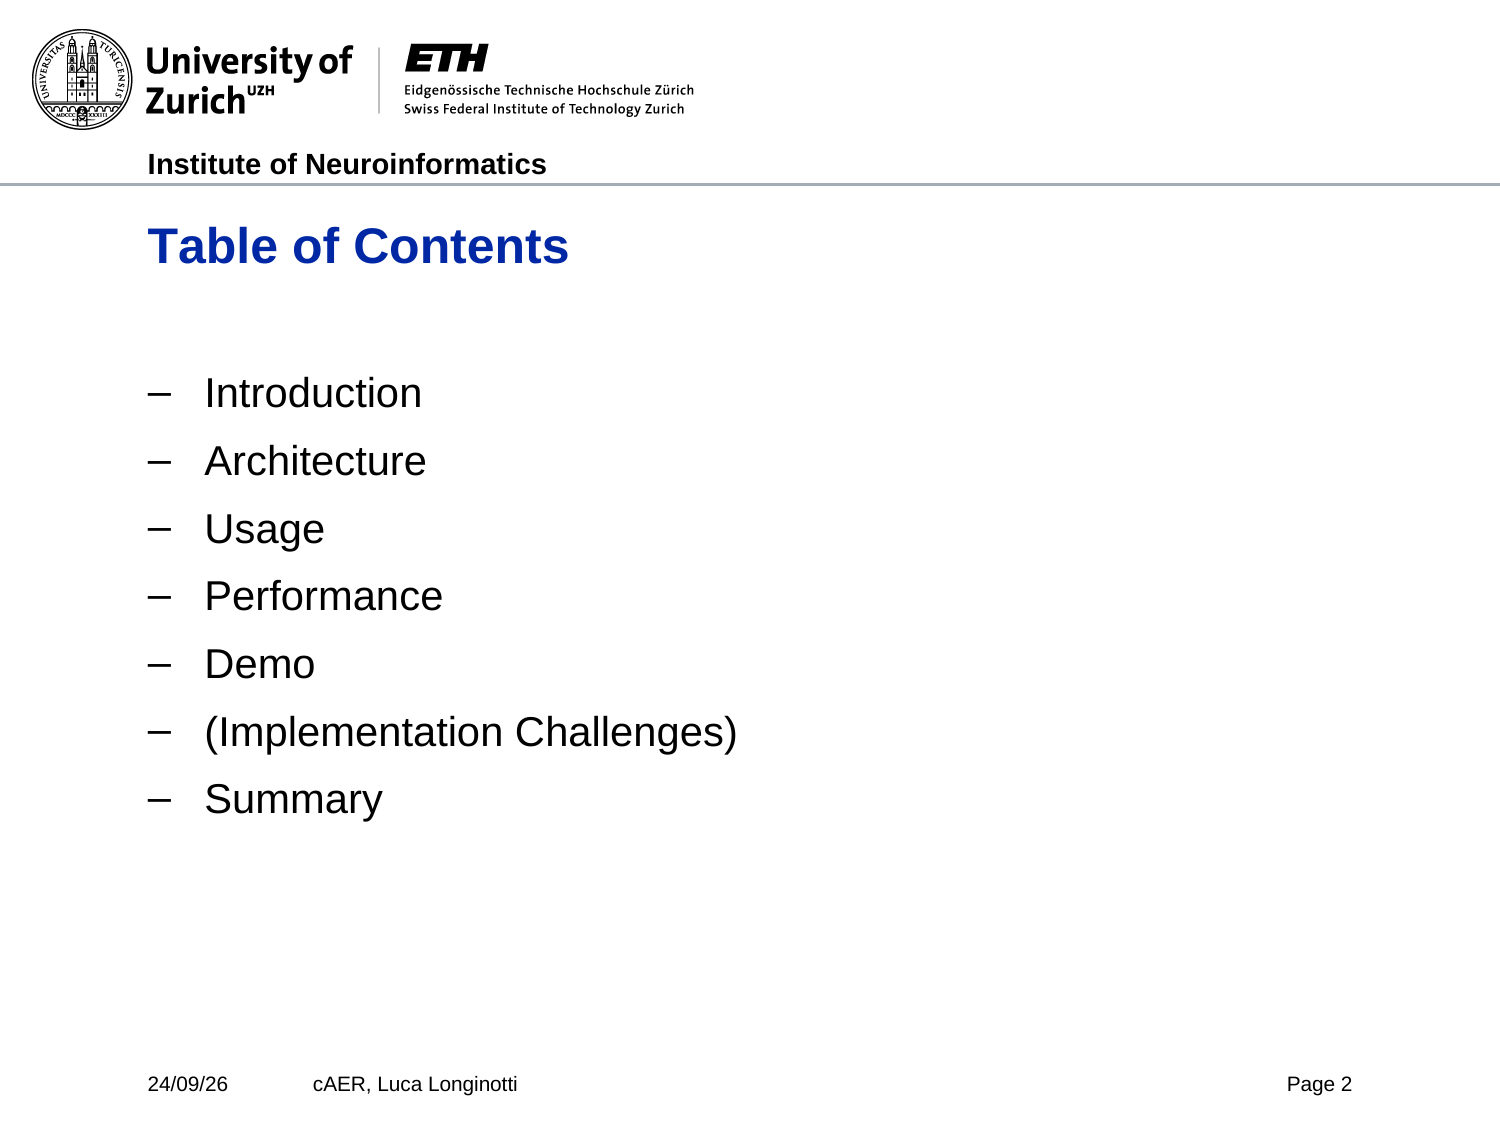

# Table of Contents
Introduction
Architecture
Usage
Performance
Demo
(Implementation Challenges)
Summary
cAER, Luca Longinotti
2